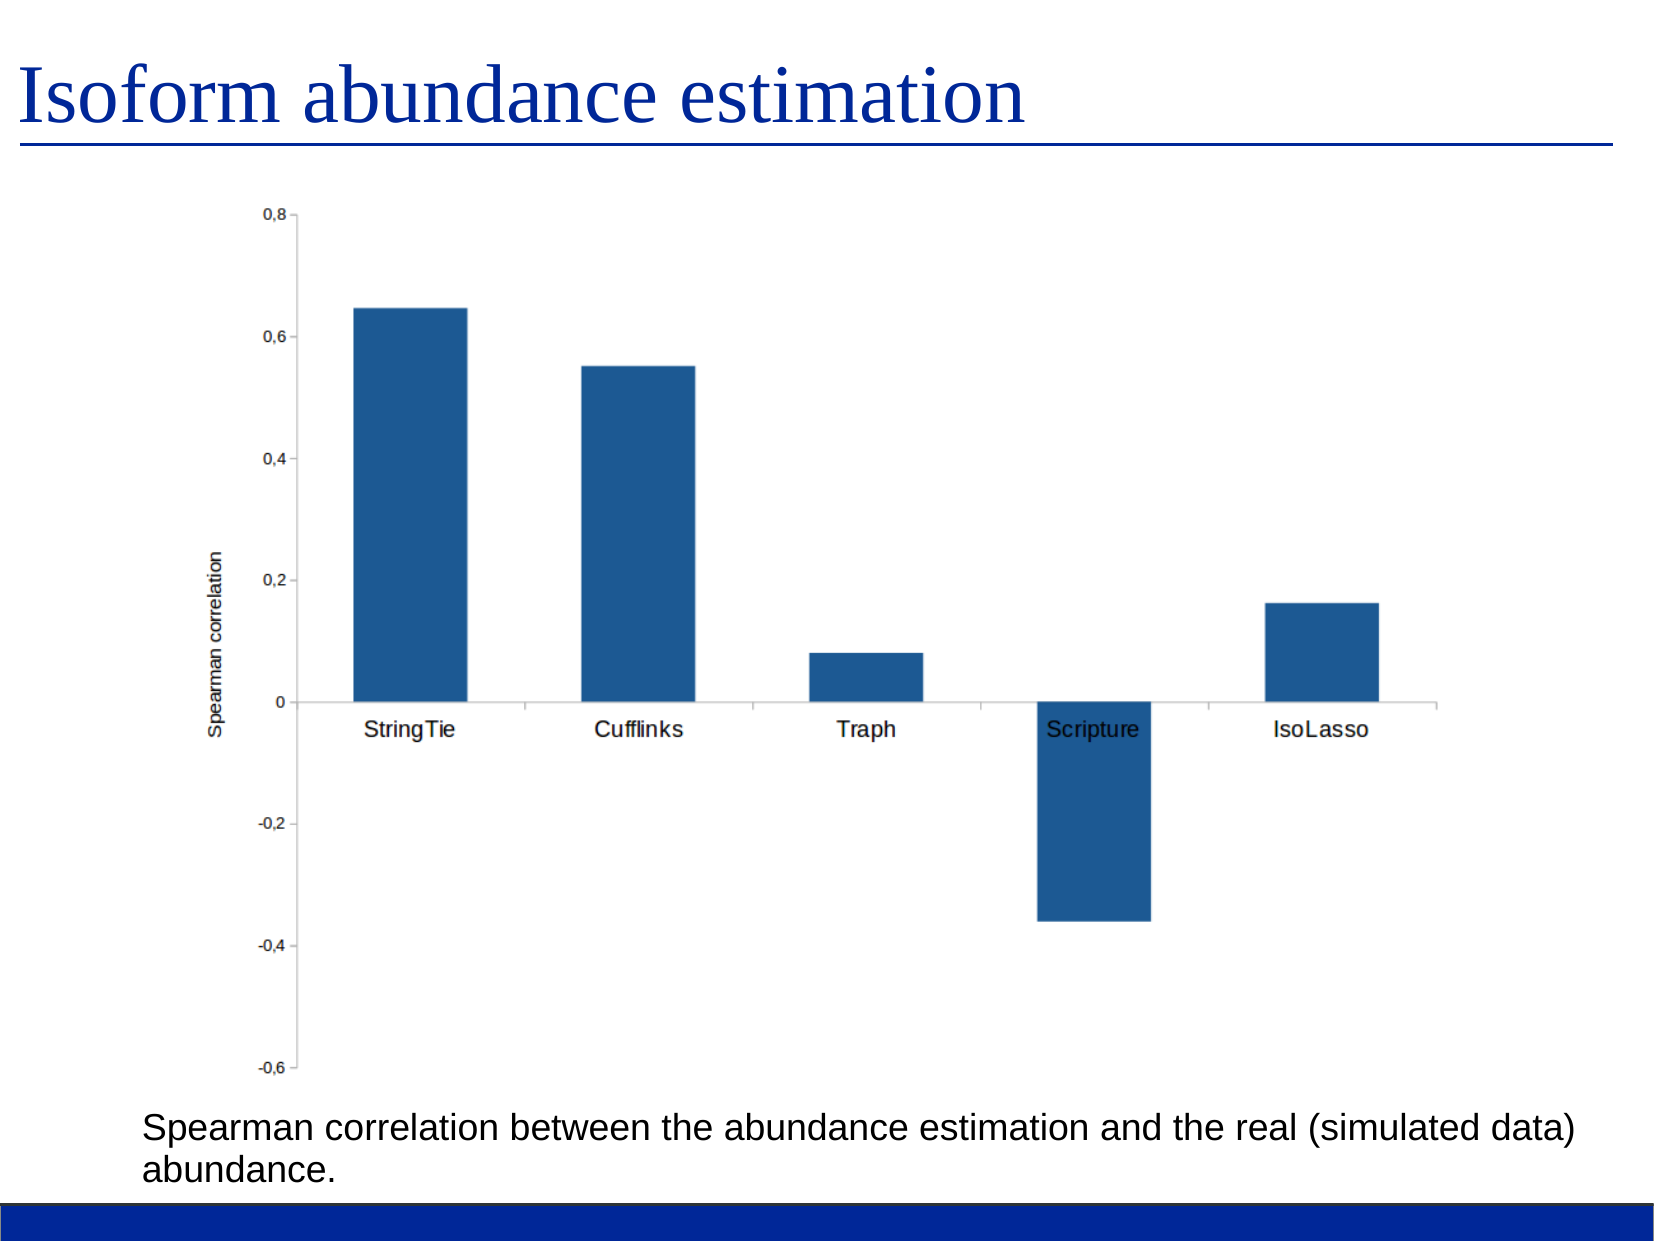

# Isoform abundance estimation
Spearman correlation between the abundance estimation and the real (simulated data) abundance.